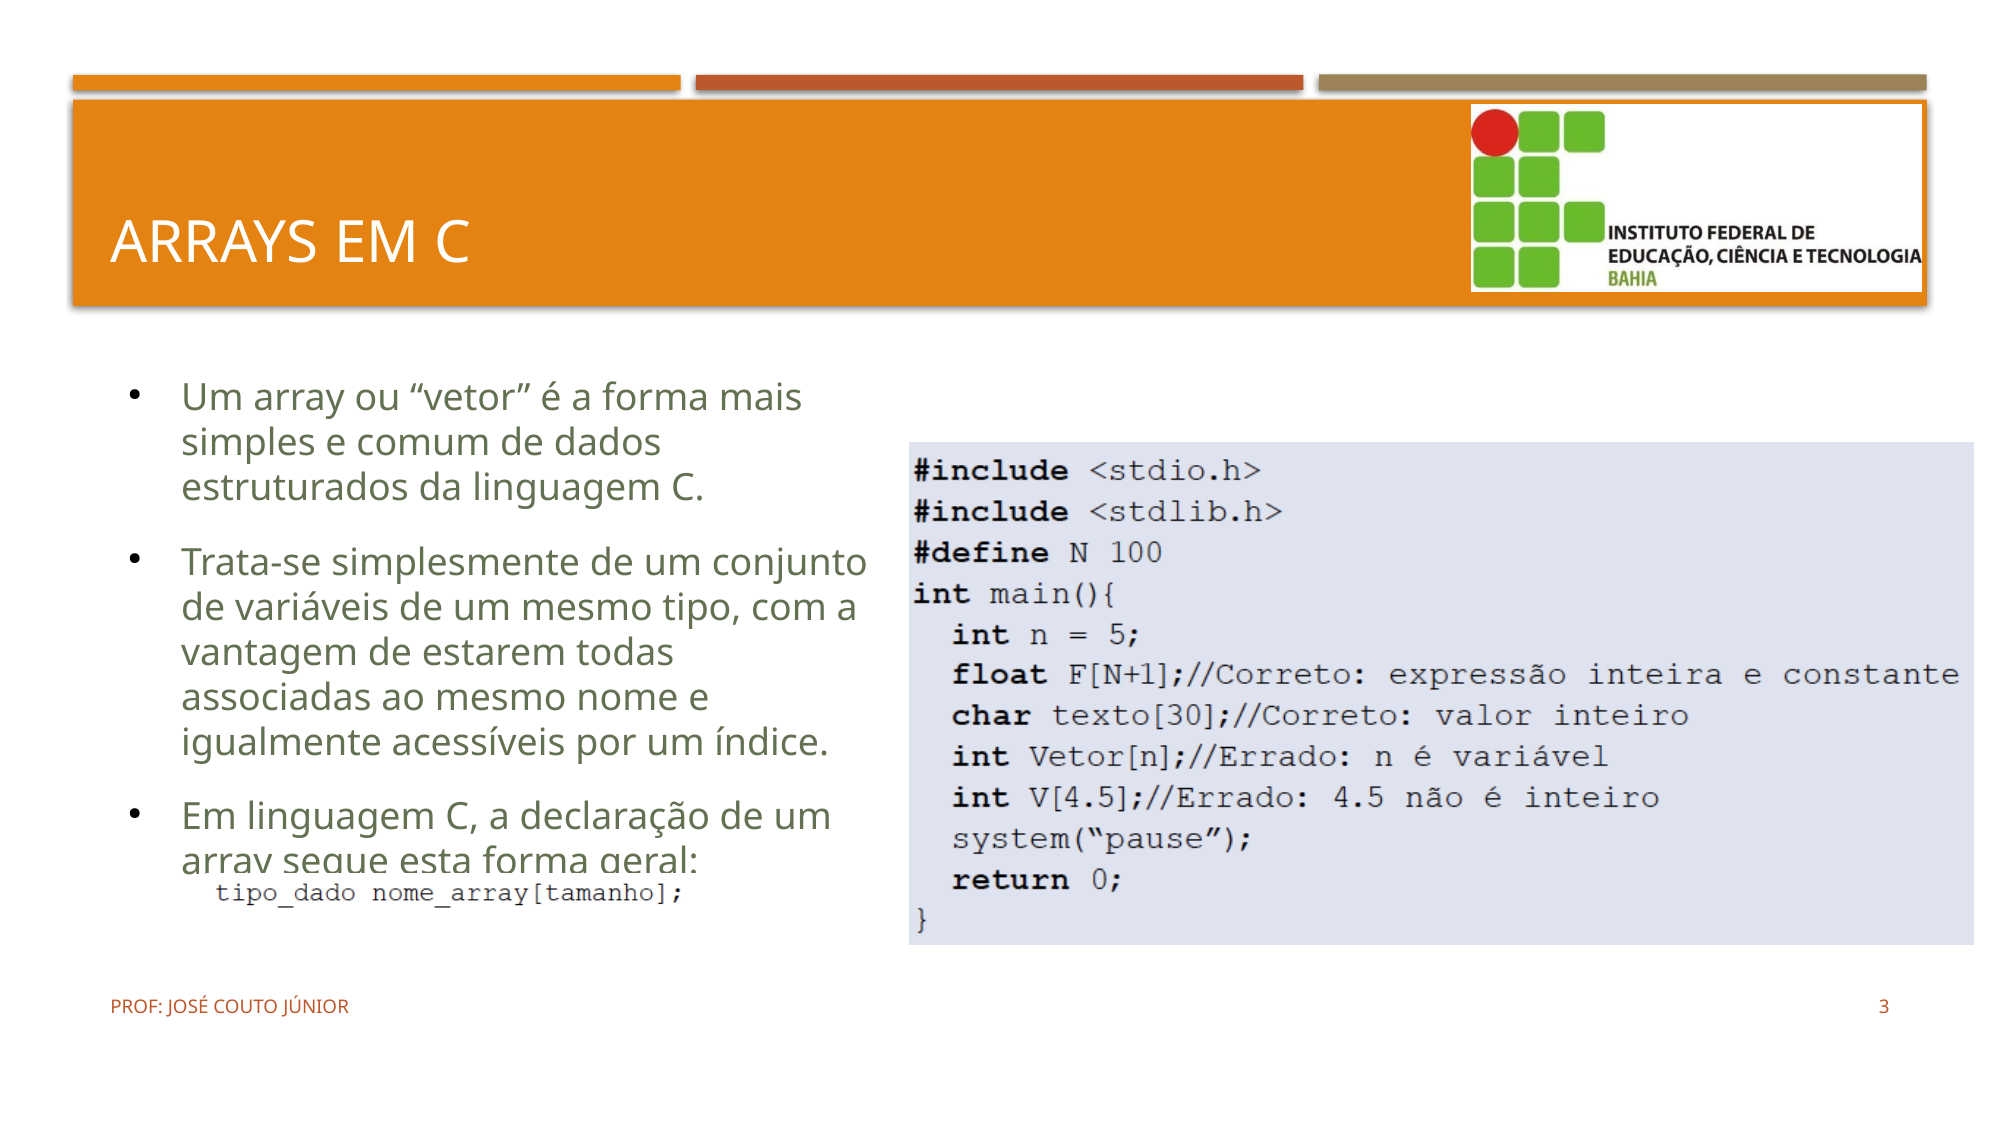

# Arrays em C
Um array ou “vetor” é a forma mais simples e comum de dados estruturados da linguagem C.
Trata-se simplesmente de um conjunto de variáveis de um mesmo tipo, com a vantagem de estarem todas associadas ao mesmo nome e igualmente acessíveis por um índice.
Em linguagem C, a declaração de um array segue esta forma geral:
Prof: José Couto Júnior
3